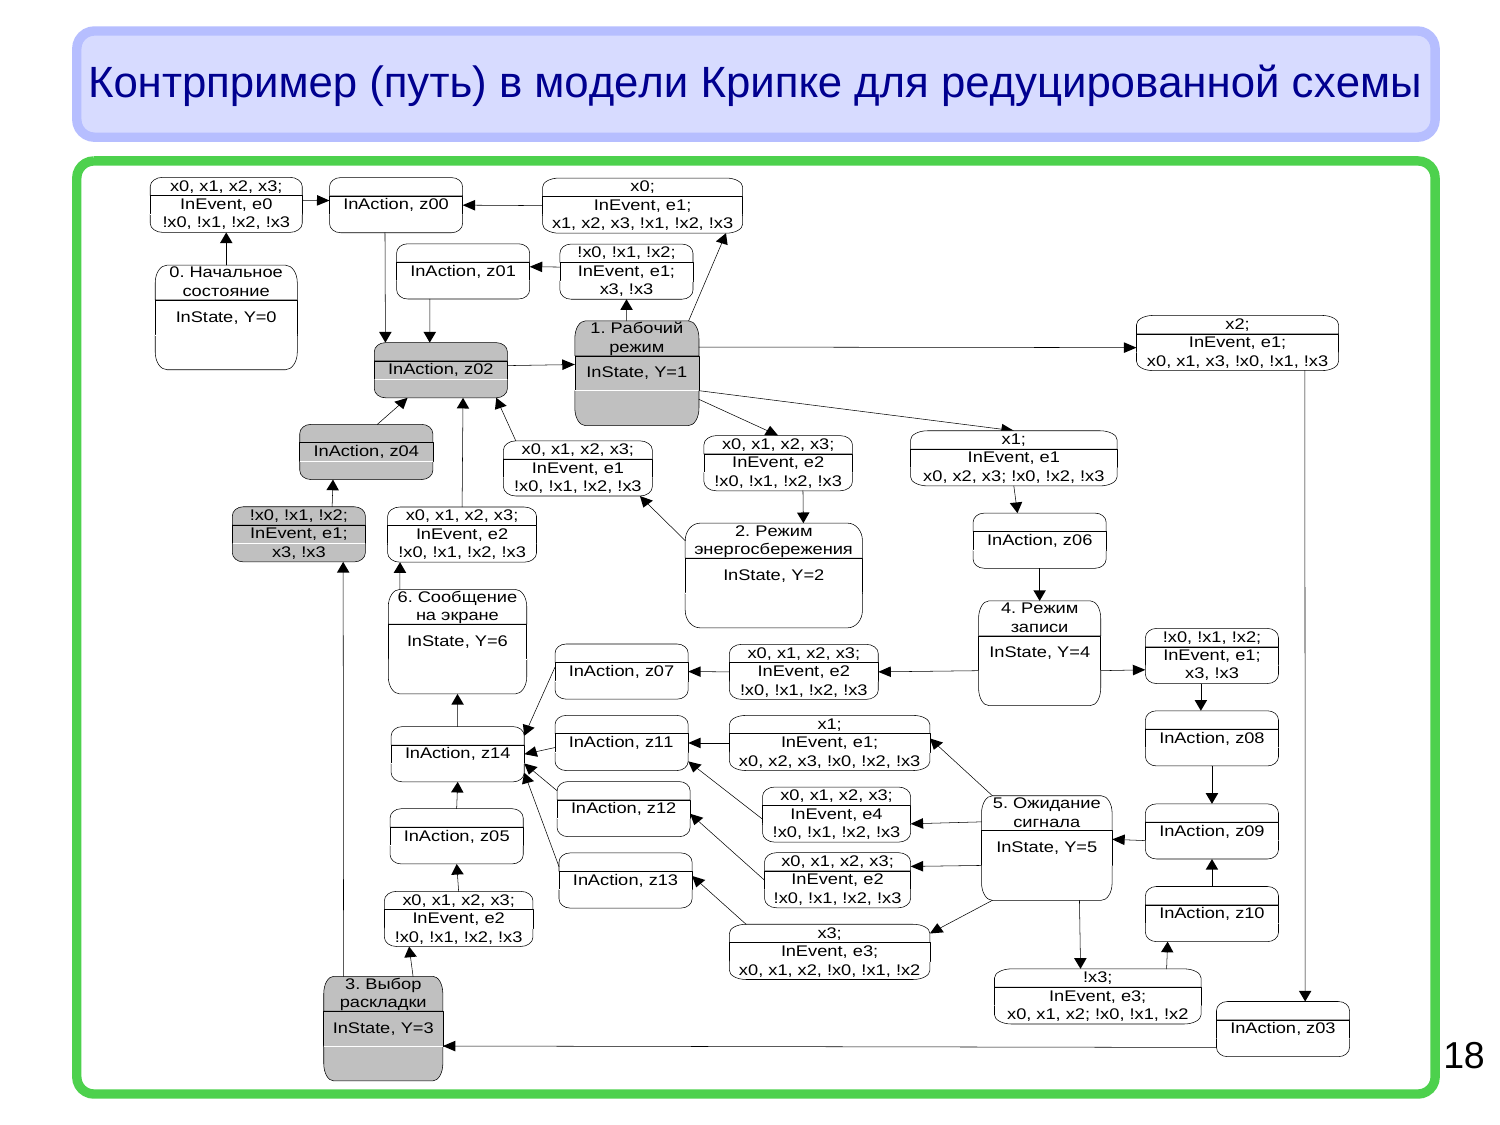

# Контрпример (путь) в модели Крипке для редуцированной схемы
18